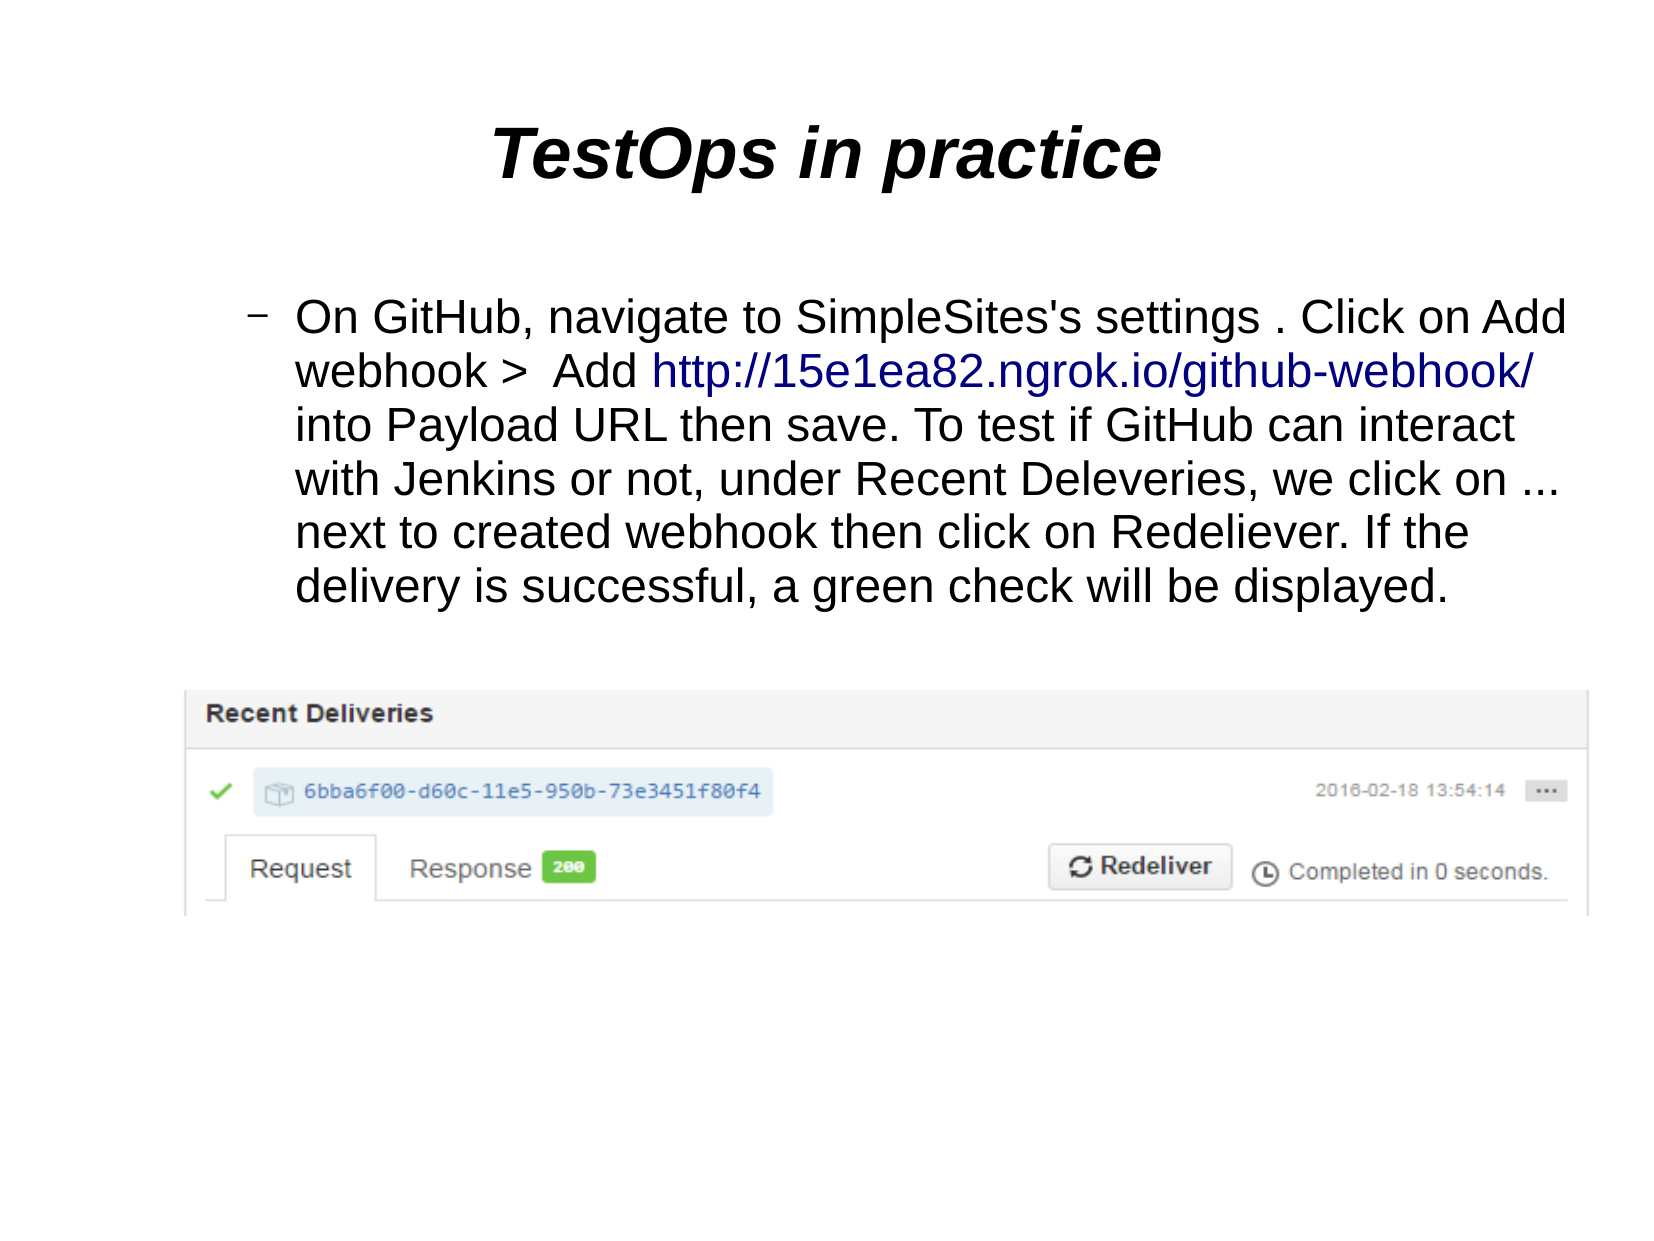

# TestOps in practice
On GitHub, navigate to SimpleSites's settings . Click on Add webhook > Add http://15e1ea82.ngrok.io/github-webhook/ into Payload URL then save. To test if GitHub can interact with Jenkins or not, under Recent Deleveries, we click on ... next to created webhook then click on Redeliever. If the delivery is successful, a green check will be displayed.